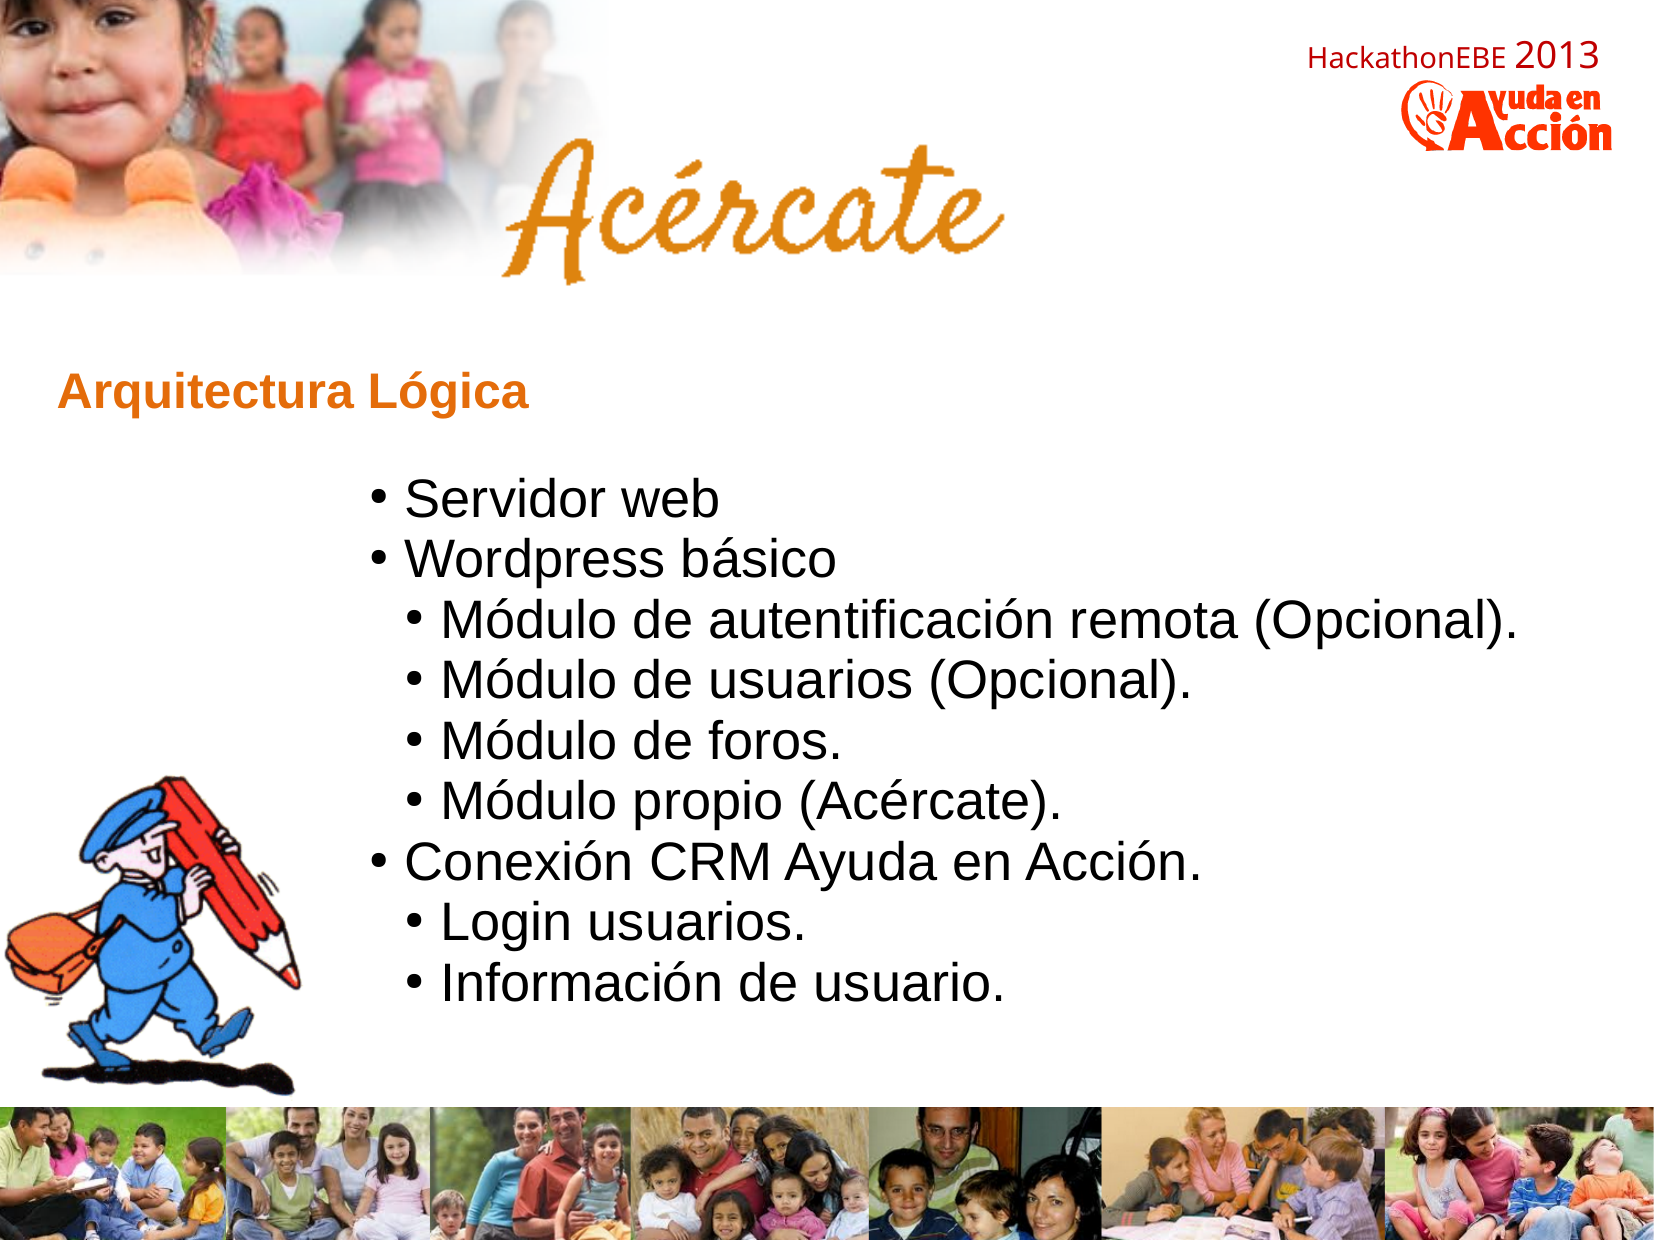

HackathonEBE 2013
Arquitectura Lógica
Servidor web
Wordpress básico
Módulo de autentificación remota (Opcional).
Módulo de usuarios (Opcional).
Módulo de foros.
Módulo propio (Acércate).
Conexión CRM Ayuda en Acción.
Login usuarios.
Información de usuario.